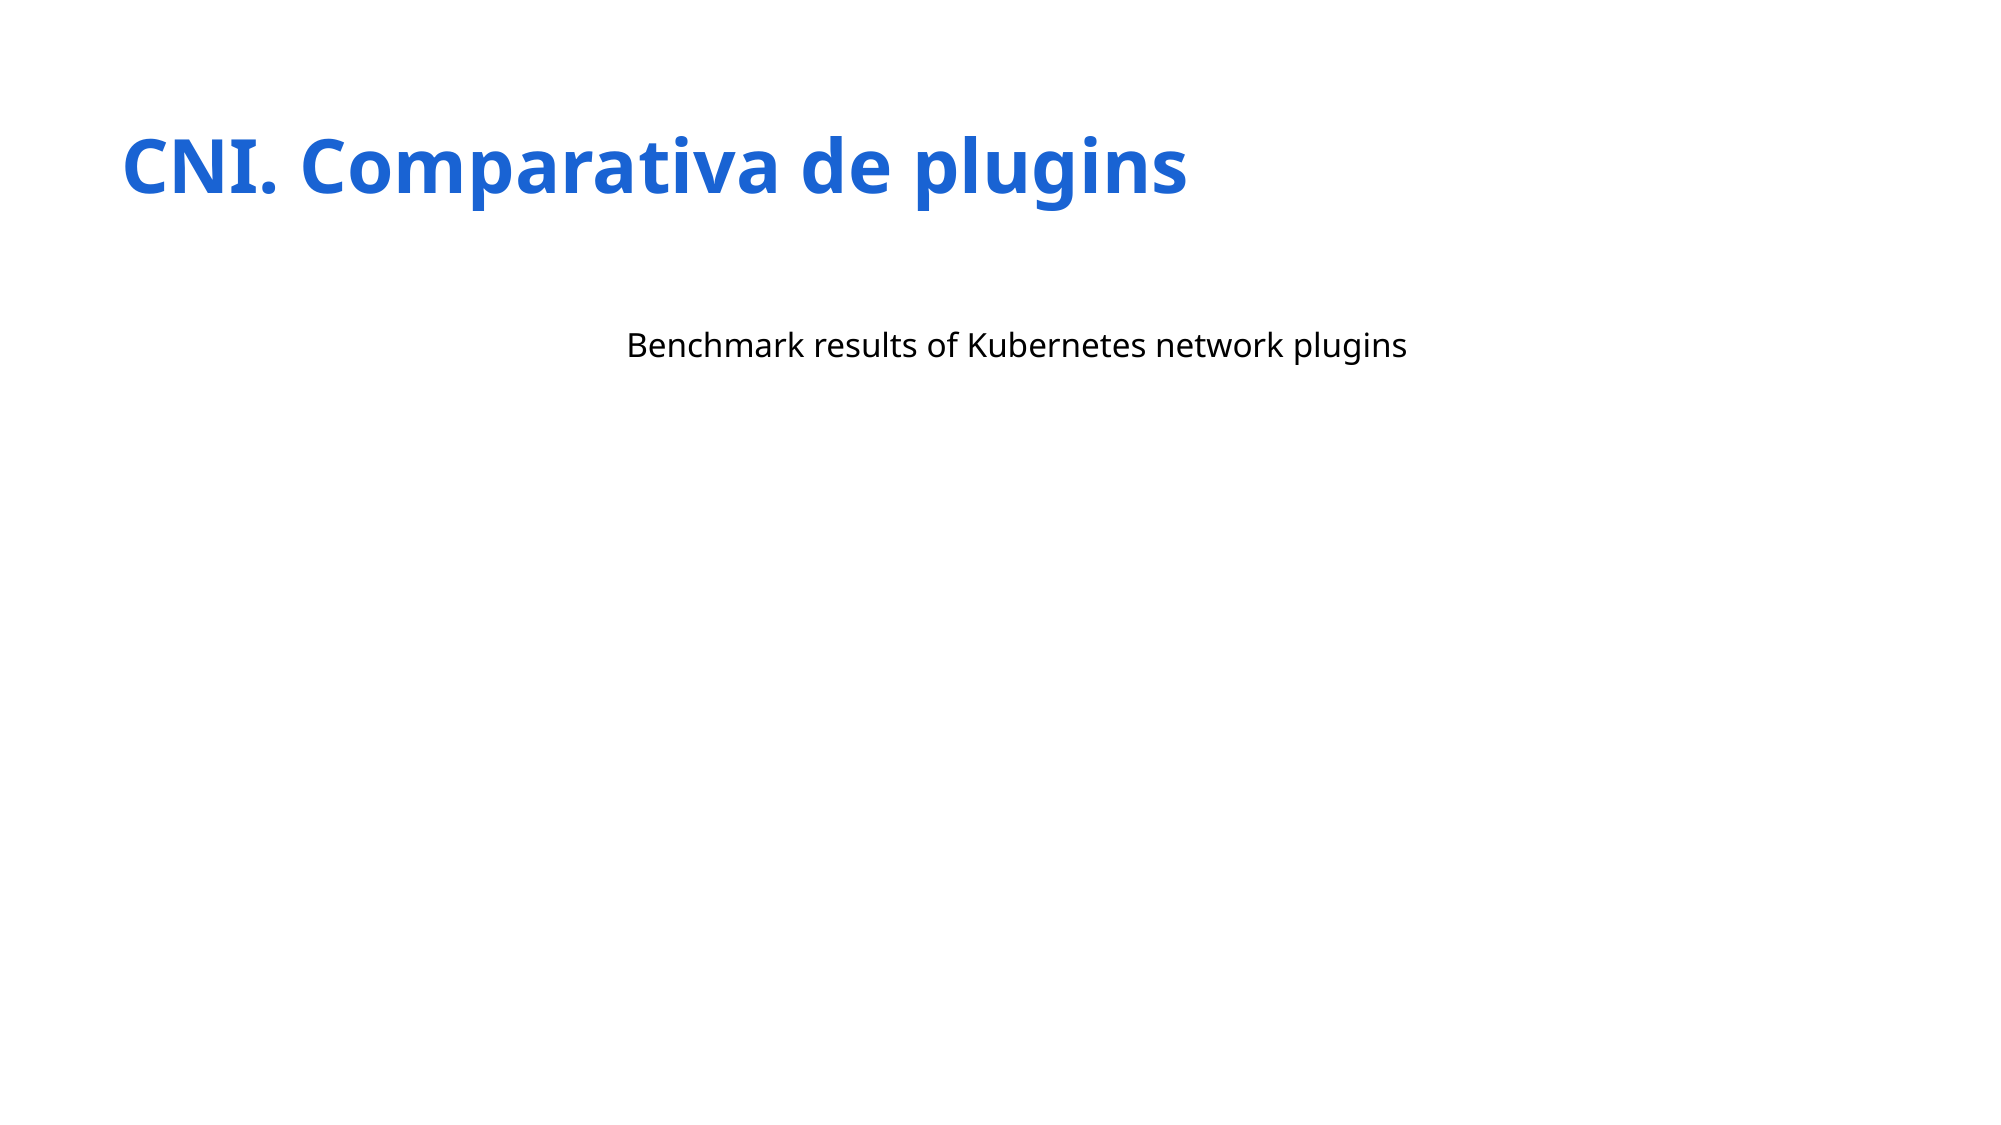

CNI. Comparativa de plugins
Benchmark results of Kubernetes network plugins